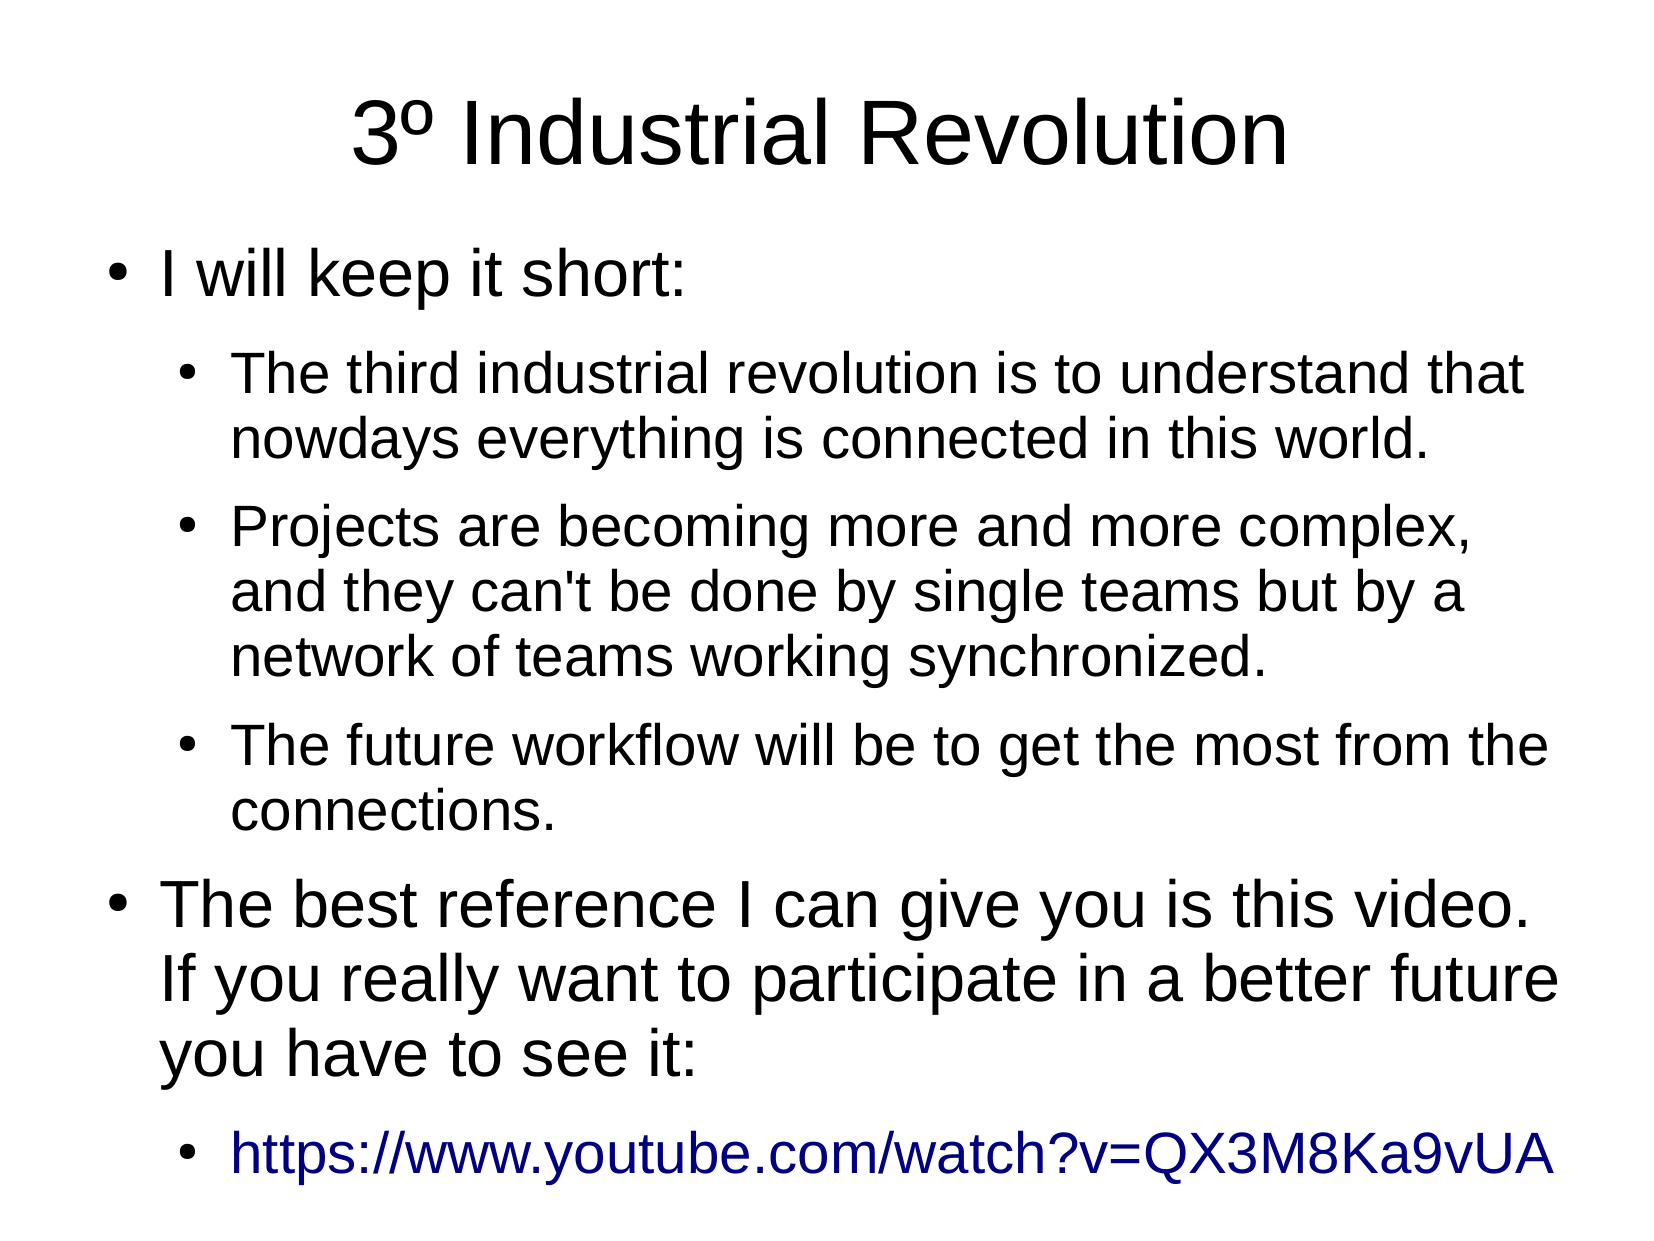

# 3º Industrial Revolution
I will keep it short:
The third industrial revolution is to understand that nowdays everything is connected in this world.
Projects are becoming more and more complex, and they can't be done by single teams but by a network of teams working synchronized.
The future workflow will be to get the most from the connections.
The best reference I can give you is this video. If you really want to participate in a better future you have to see it:
https://www.youtube.com/watch?v=QX3M8Ka9vUA